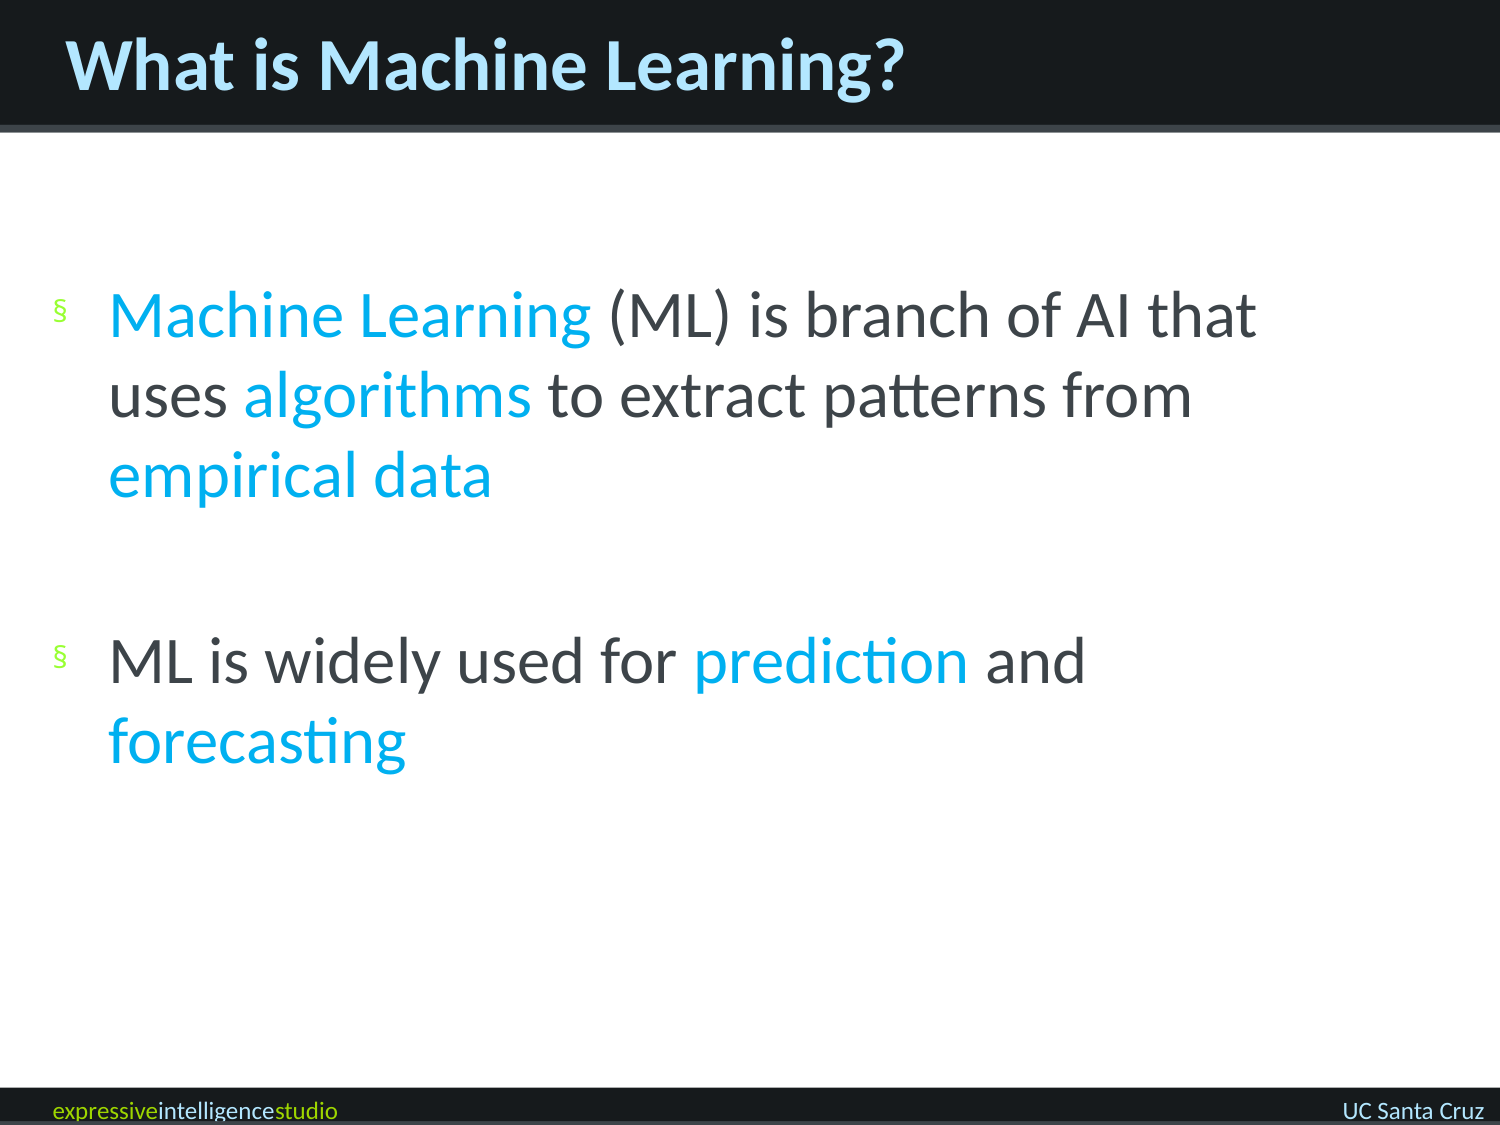

# What is Machine Learning?
Machine Learning (ML) is branch of AI that uses algorithms to extract patterns from empirical data
ML is widely used for prediction and forecasting